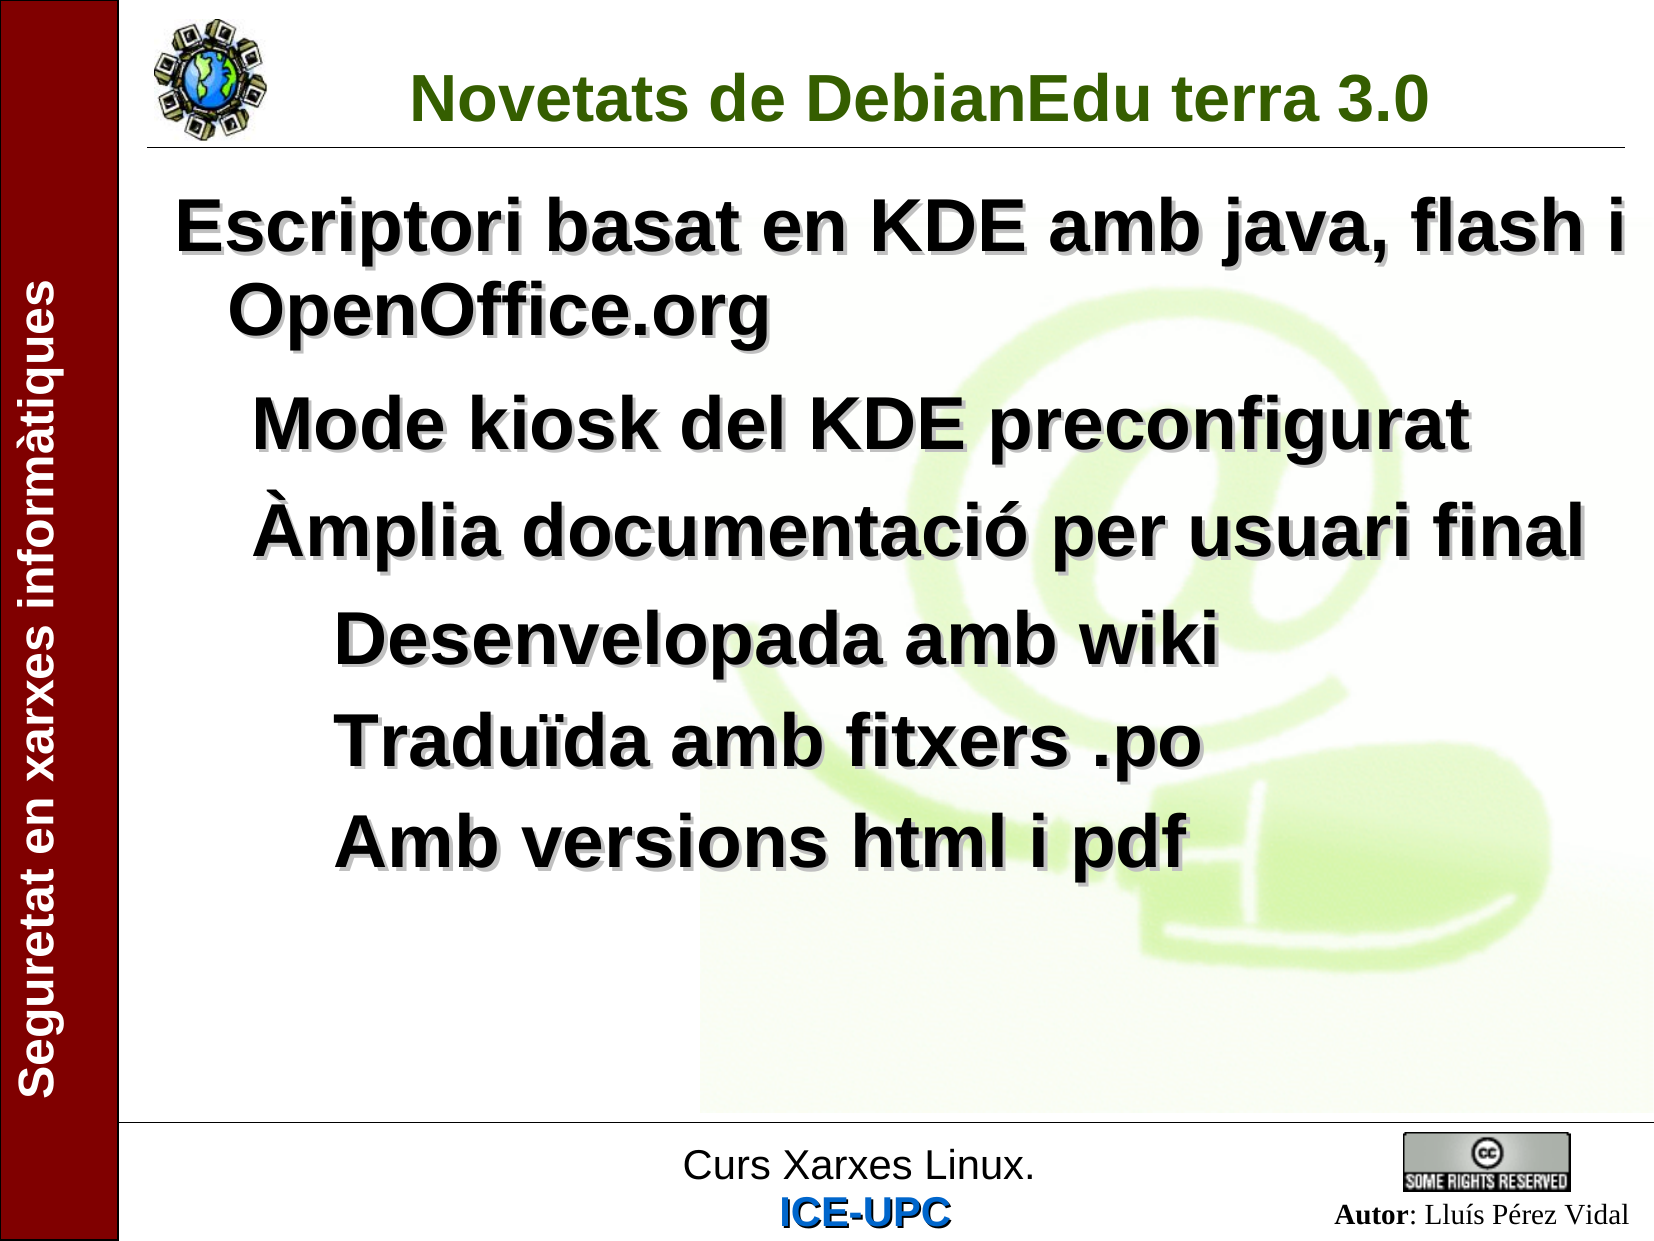

# Novetats de DebianEdu terra 3.0
Escriptori basat en KDE amb java, flash i OpenOffice.org
Mode kiosk del KDE preconfigurat
Àmplia documentació per usuari final
Desenvelopada amb wiki
Traduïda amb fitxers .po
Amb versions html i pdf